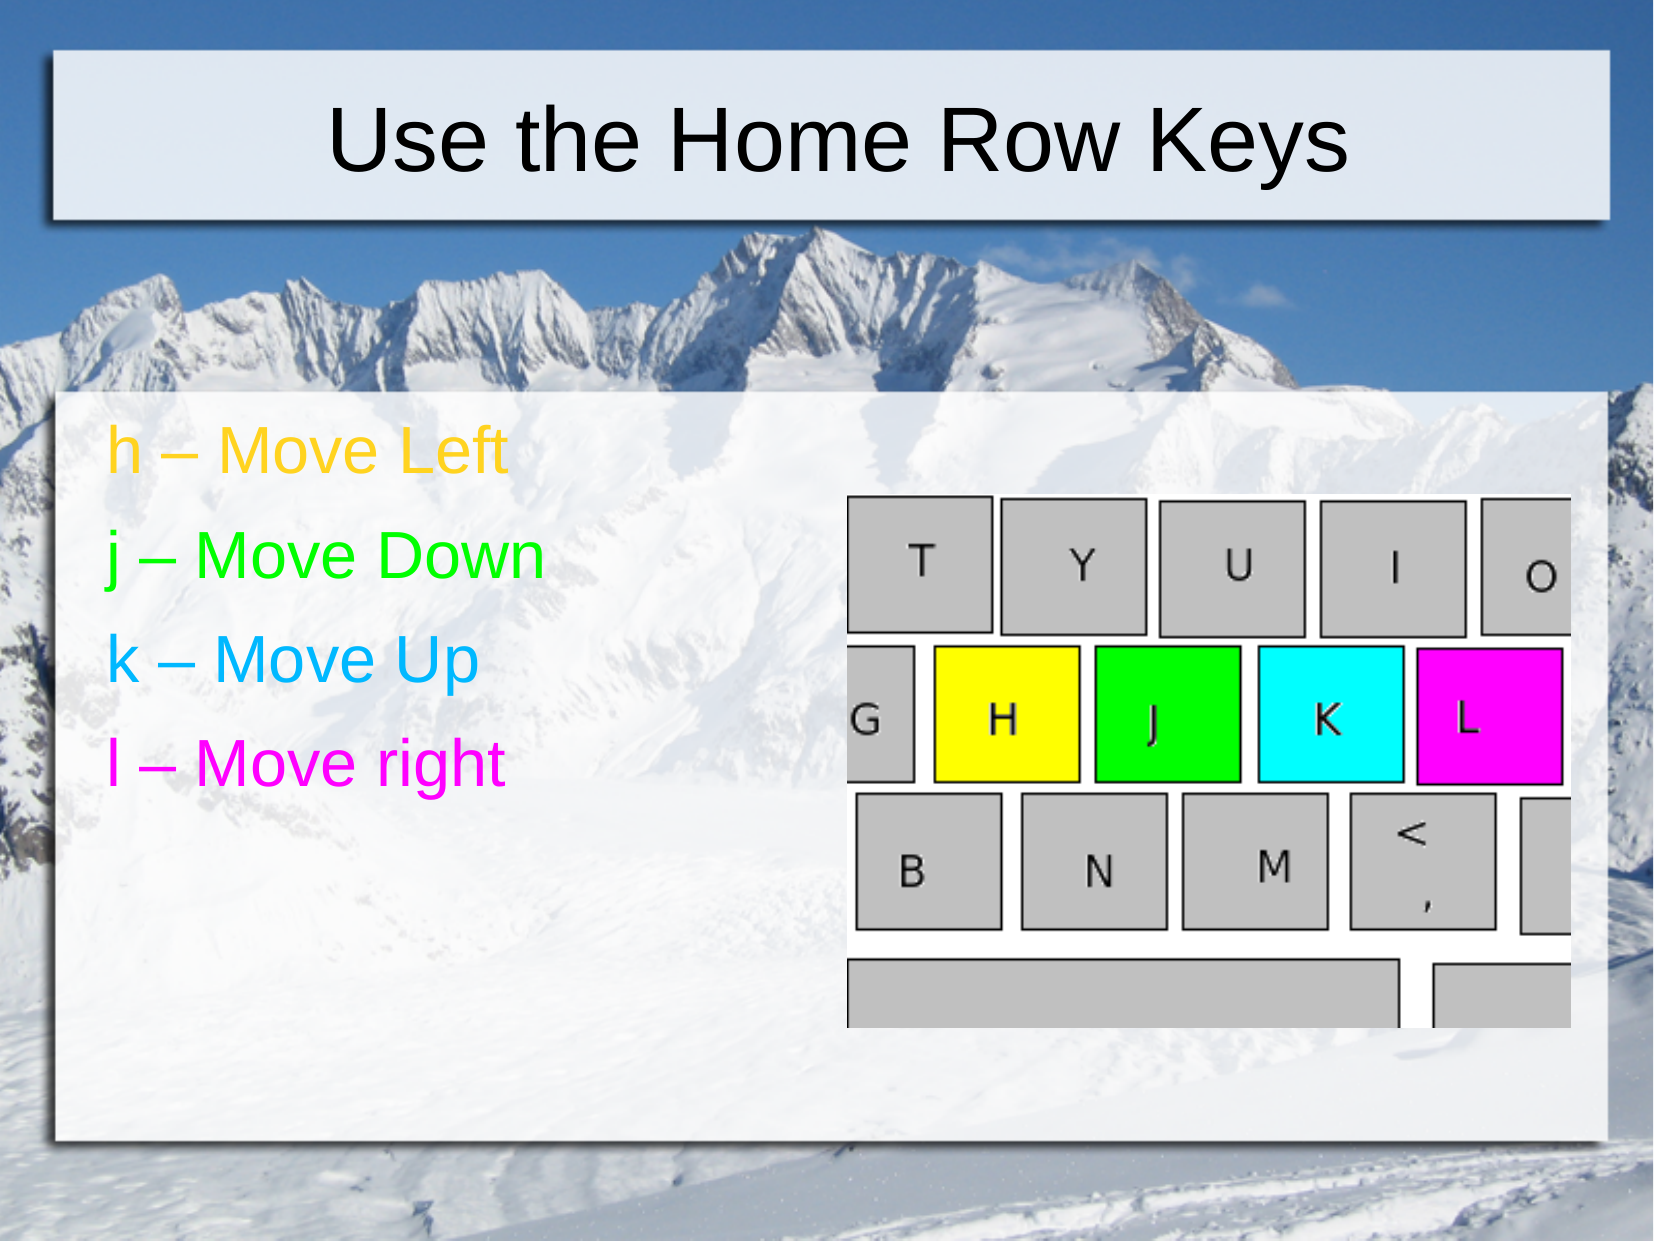

# Use the Home Row Keys
h – Move Left
j – Move Down
k – Move Up
l – Move right